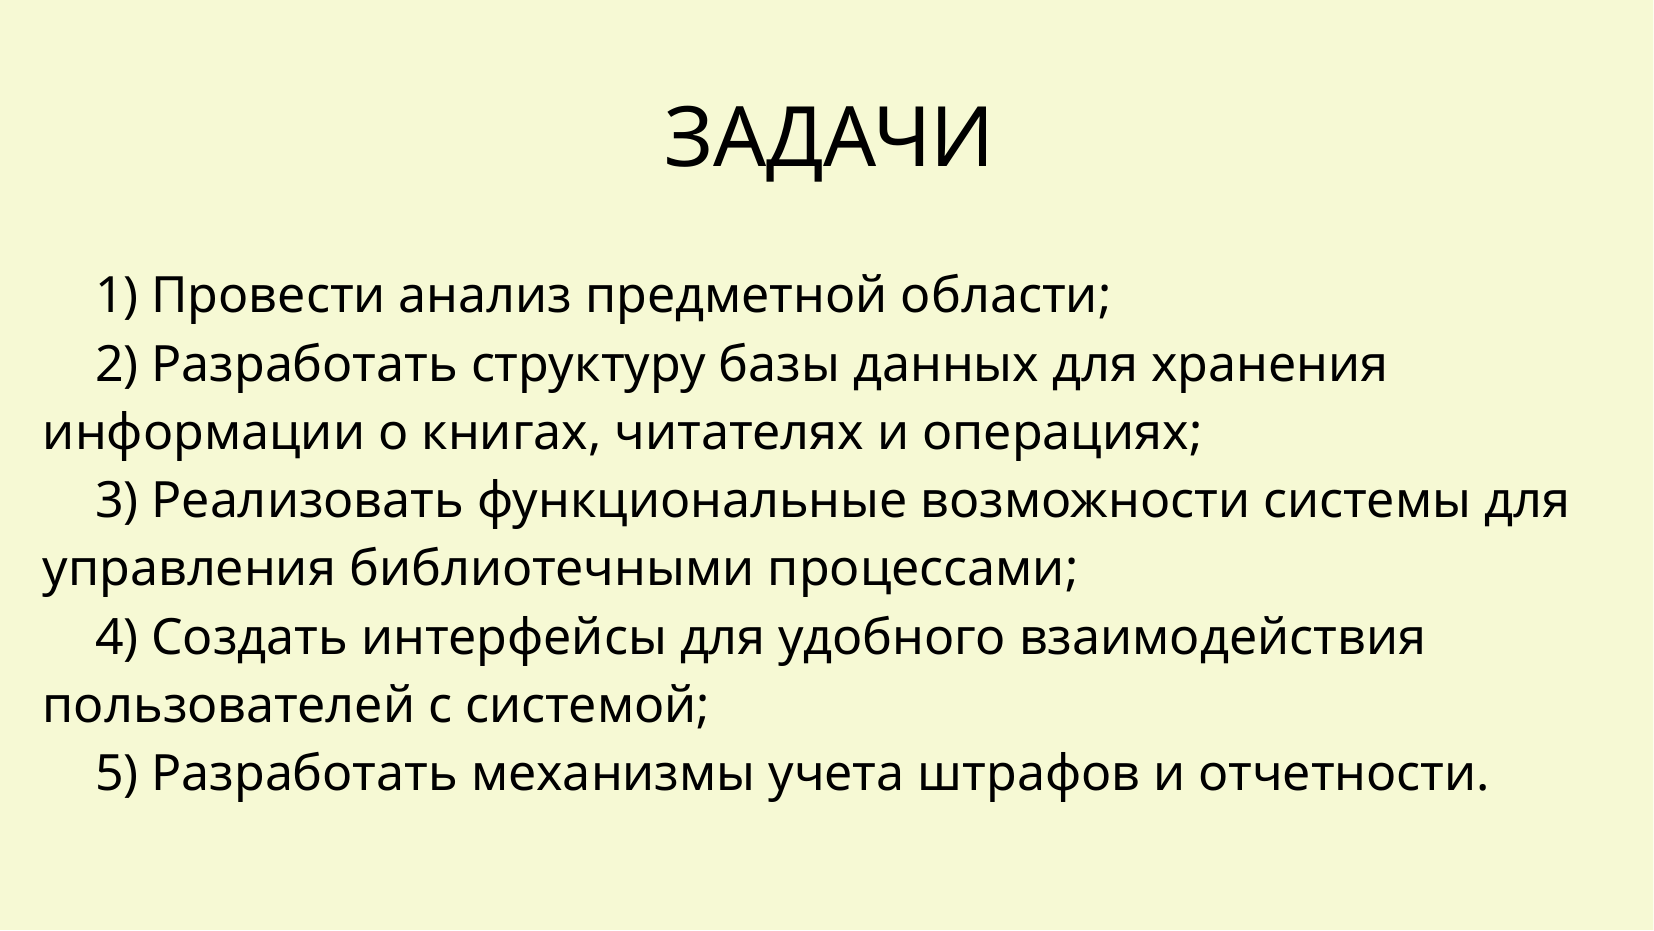

ЗАДАЧИ
 1) Провести анализ предметной области;
 2) Разработать структуру базы данных для хранения информации о книгах, читателях и операциях;
 3) Реализовать функциональные возможности системы для управления библиотечными процессами;
 4) Создать интерфейсы для удобного взаимодействия пользователей с системой;
 5) Разработать механизмы учета штрафов и отчетности.